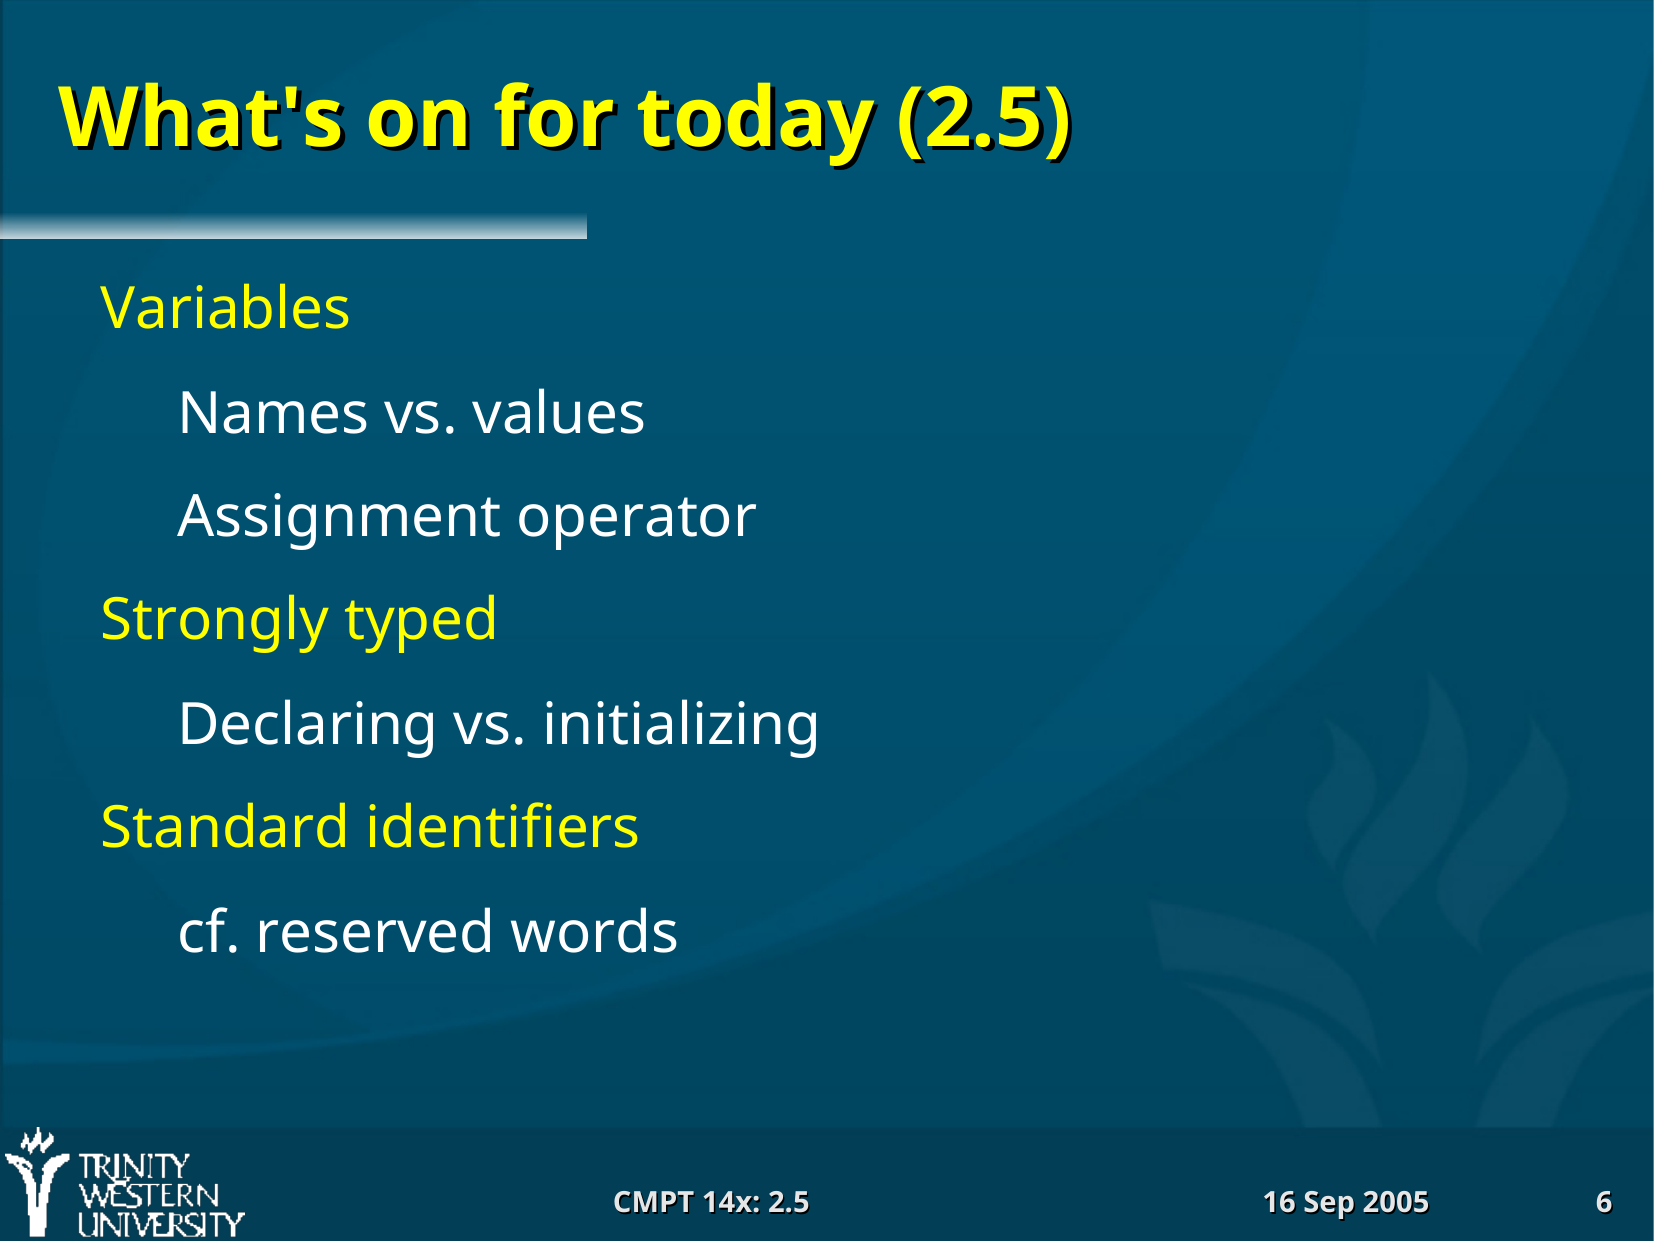

# What's on for today (2.5)
Variables
Names vs. values
Assignment operator
Strongly typed
Declaring vs. initializing
Standard identifiers
cf. reserved words
CMPT 14x: 2.5
16 Sep 2005
6